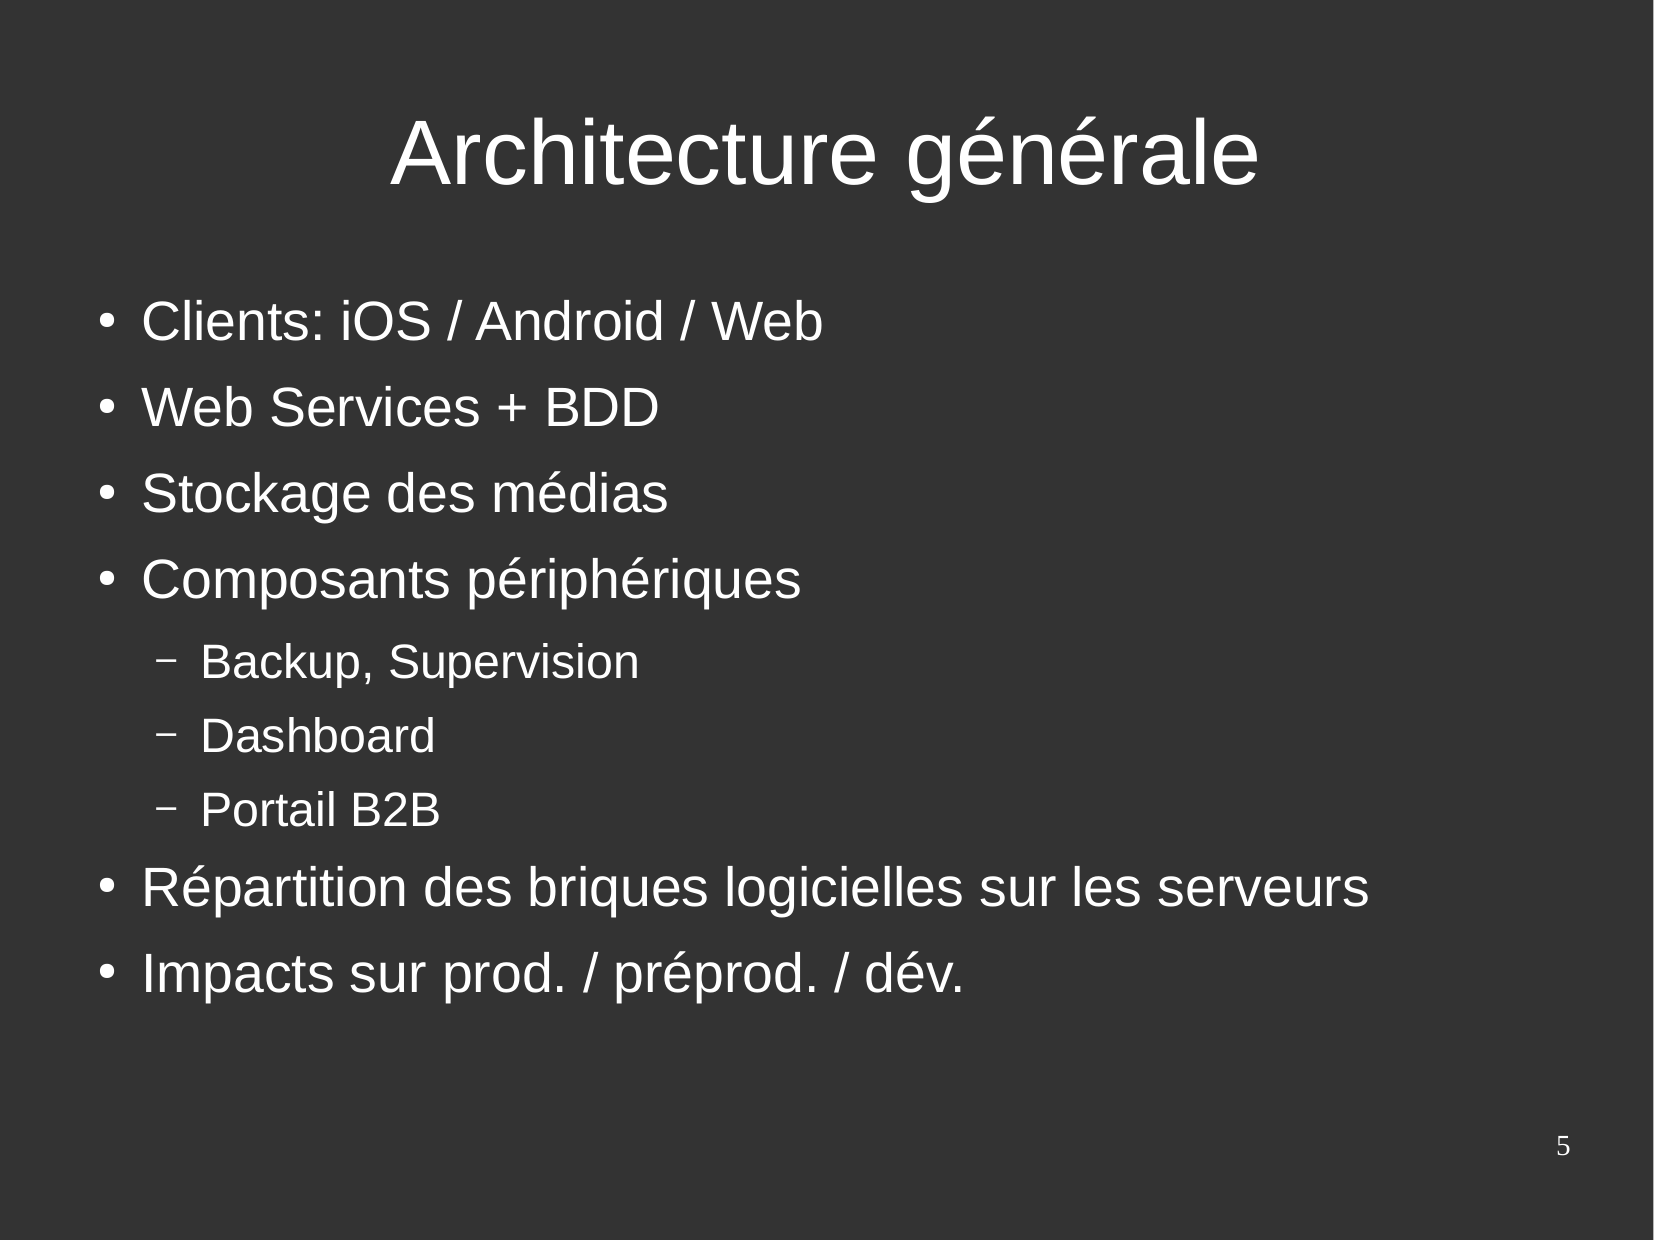

# Architecture générale
Clients: iOS / Android / Web
Web Services + BDD
Stockage des médias
Composants périphériques
Backup, Supervision
Dashboard
Portail B2B
Répartition des briques logicielles sur les serveurs
Impacts sur prod. / préprod. / dév.
5